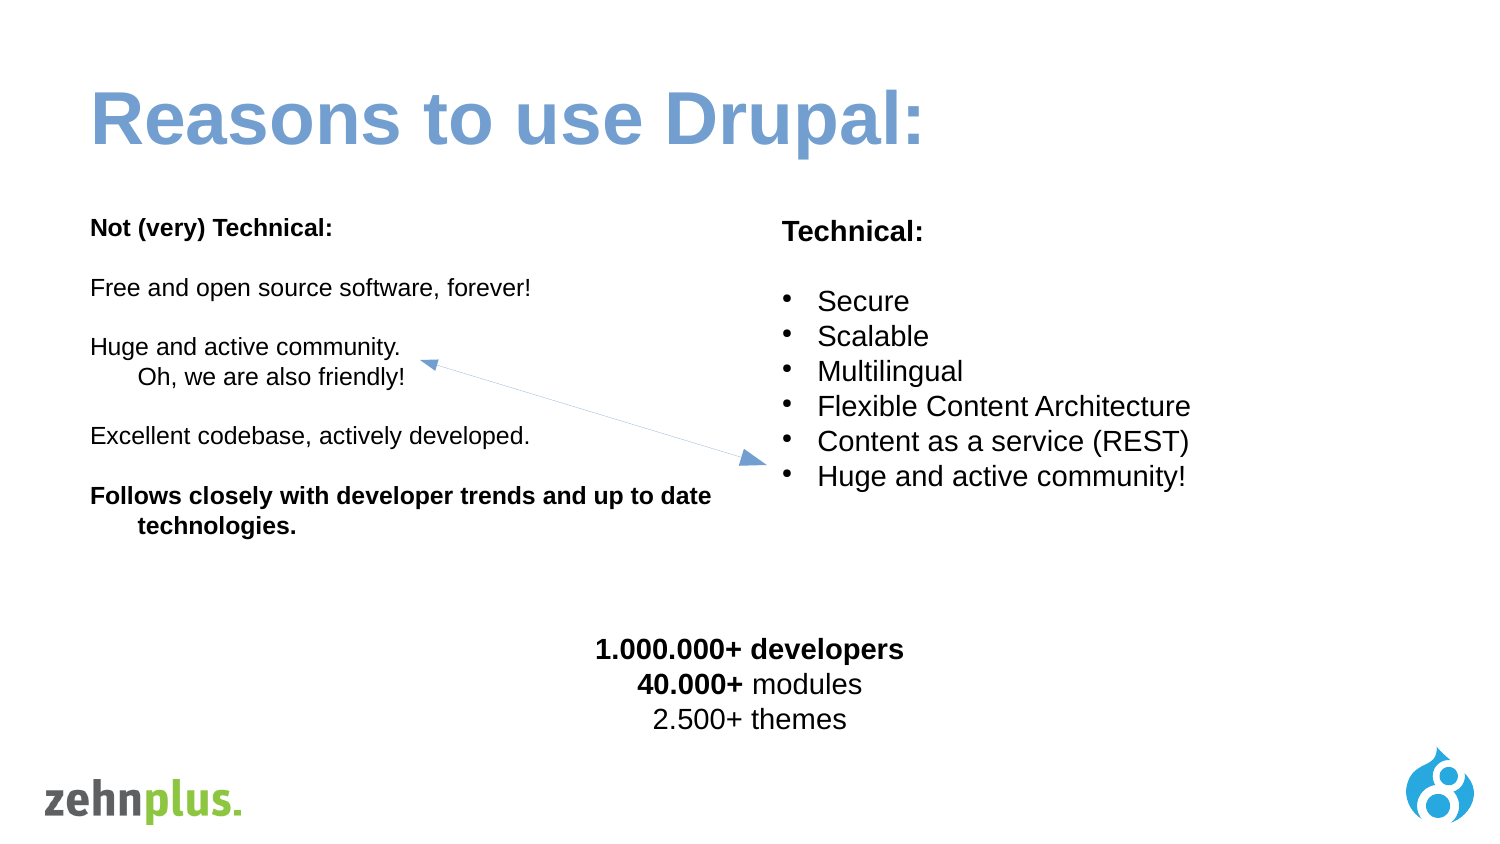

# Reasons to use Drupal:
Not (very) Technical:
Free and open source software, forever!
Huge and active community.
Oh, we are also friendly!
Excellent codebase, actively developed.
Follows closely with developer trends and up to date technologies.
Technical:
Secure
Scalable
Multilingual
Flexible Content Architecture
Content as a service (REST)
Huge and active community!
1.000.000+ developers
40.000+ modules
2.500+ themes